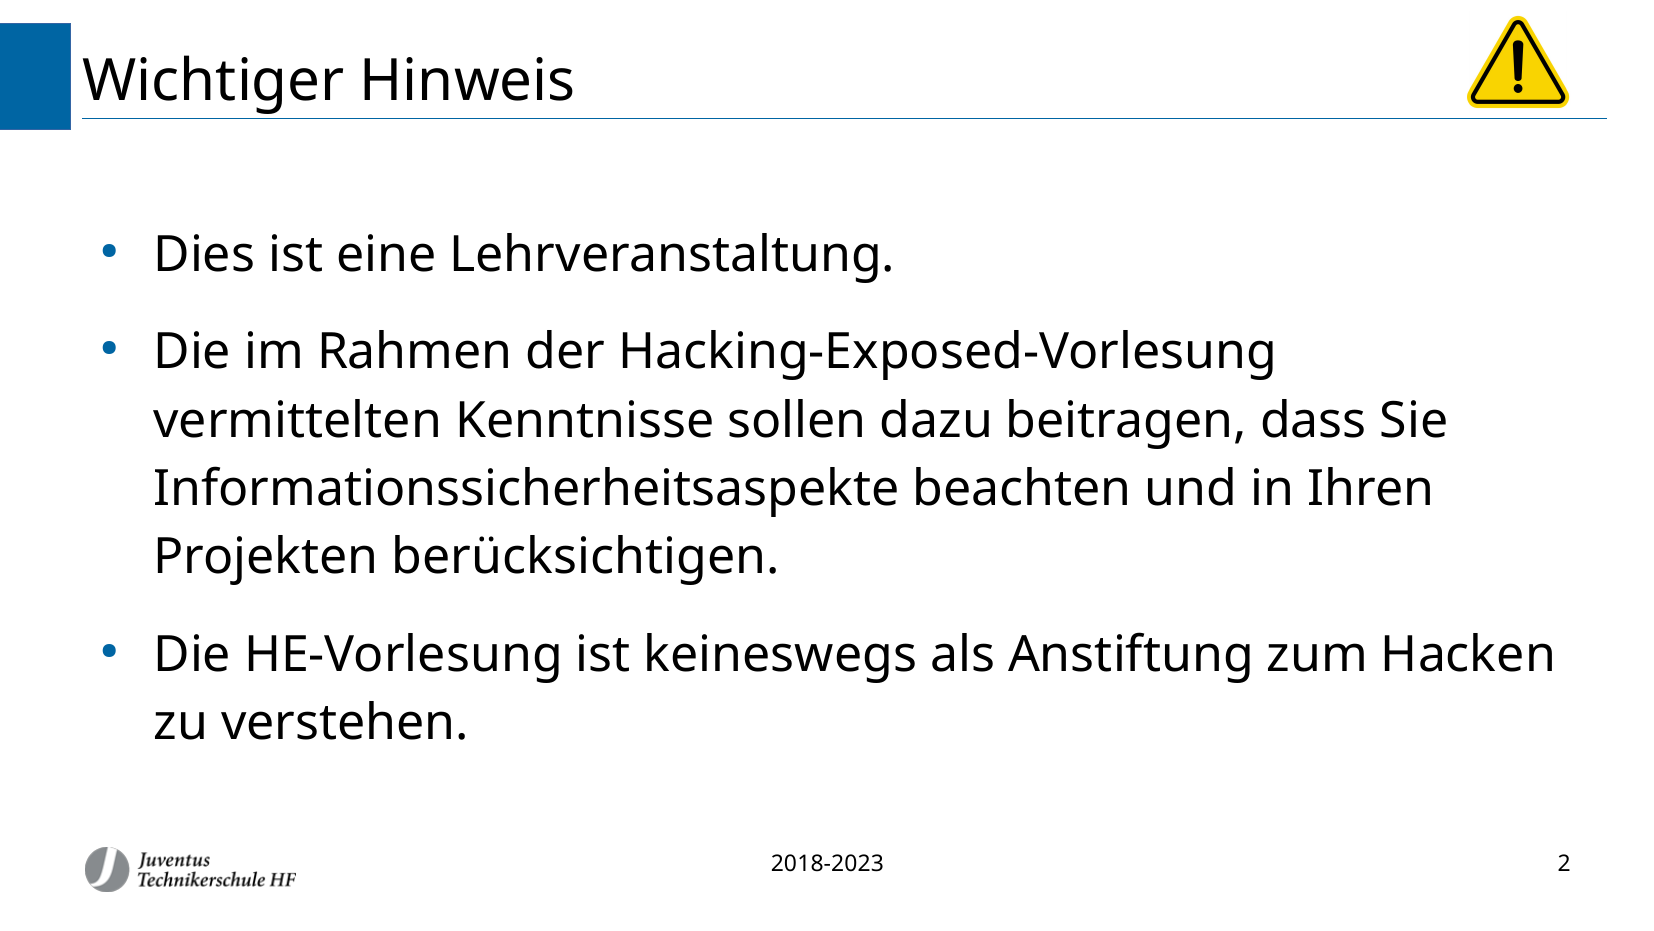

# Wichtiger Hinweis
Dies ist eine Lehrveranstaltung.
Die im Rahmen der Hacking-Exposed-Vorlesung vermittelten Kenntnisse sollen dazu beitragen, dass Sie Informationssicherheitsaspekte beachten und in Ihren Projekten berücksichtigen.
Die HE-Vorlesung ist keineswegs als Anstiftung zum Hacken zu verstehen.
2018-2023
2